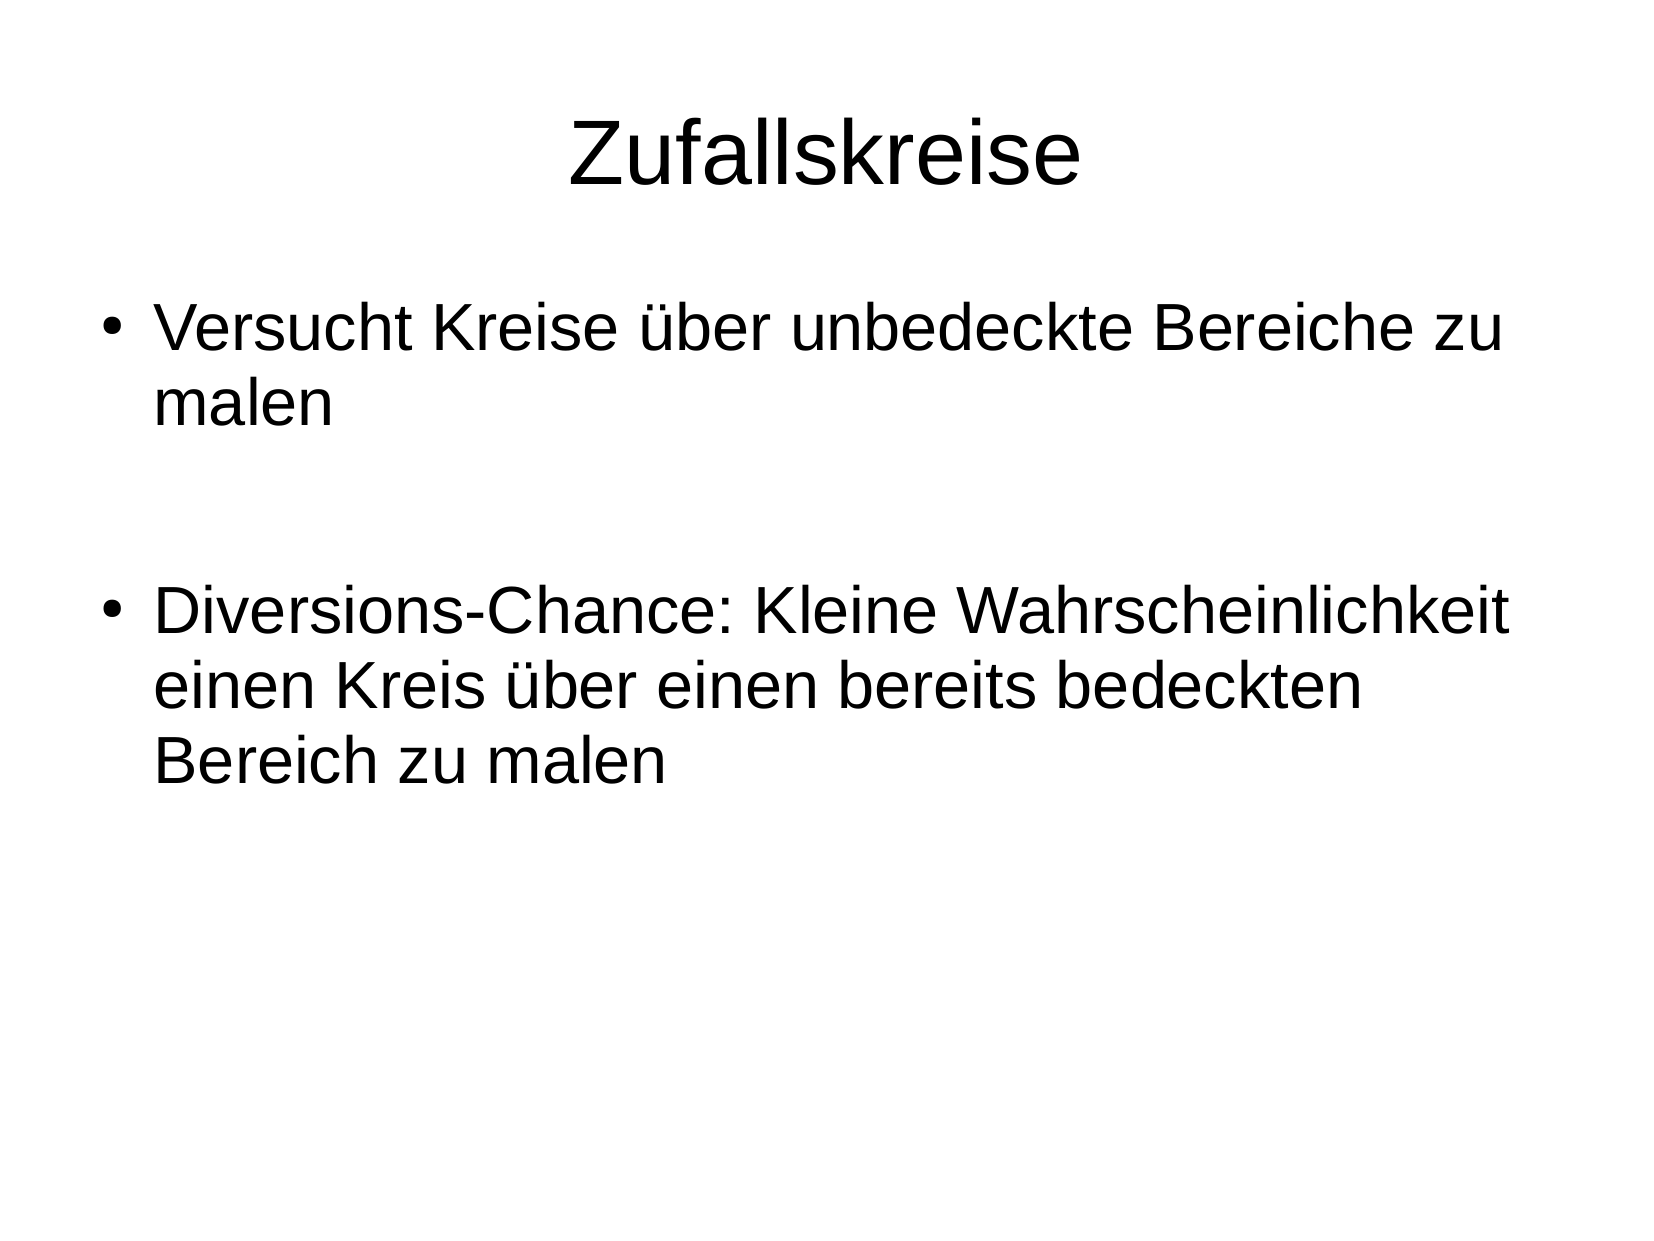

# Zufallskreise
Versucht Kreise über unbedeckte Bereiche zu malen
Diversions-Chance: Kleine Wahrscheinlichkeit einen Kreis über einen bereits bedeckten Bereich zu malen